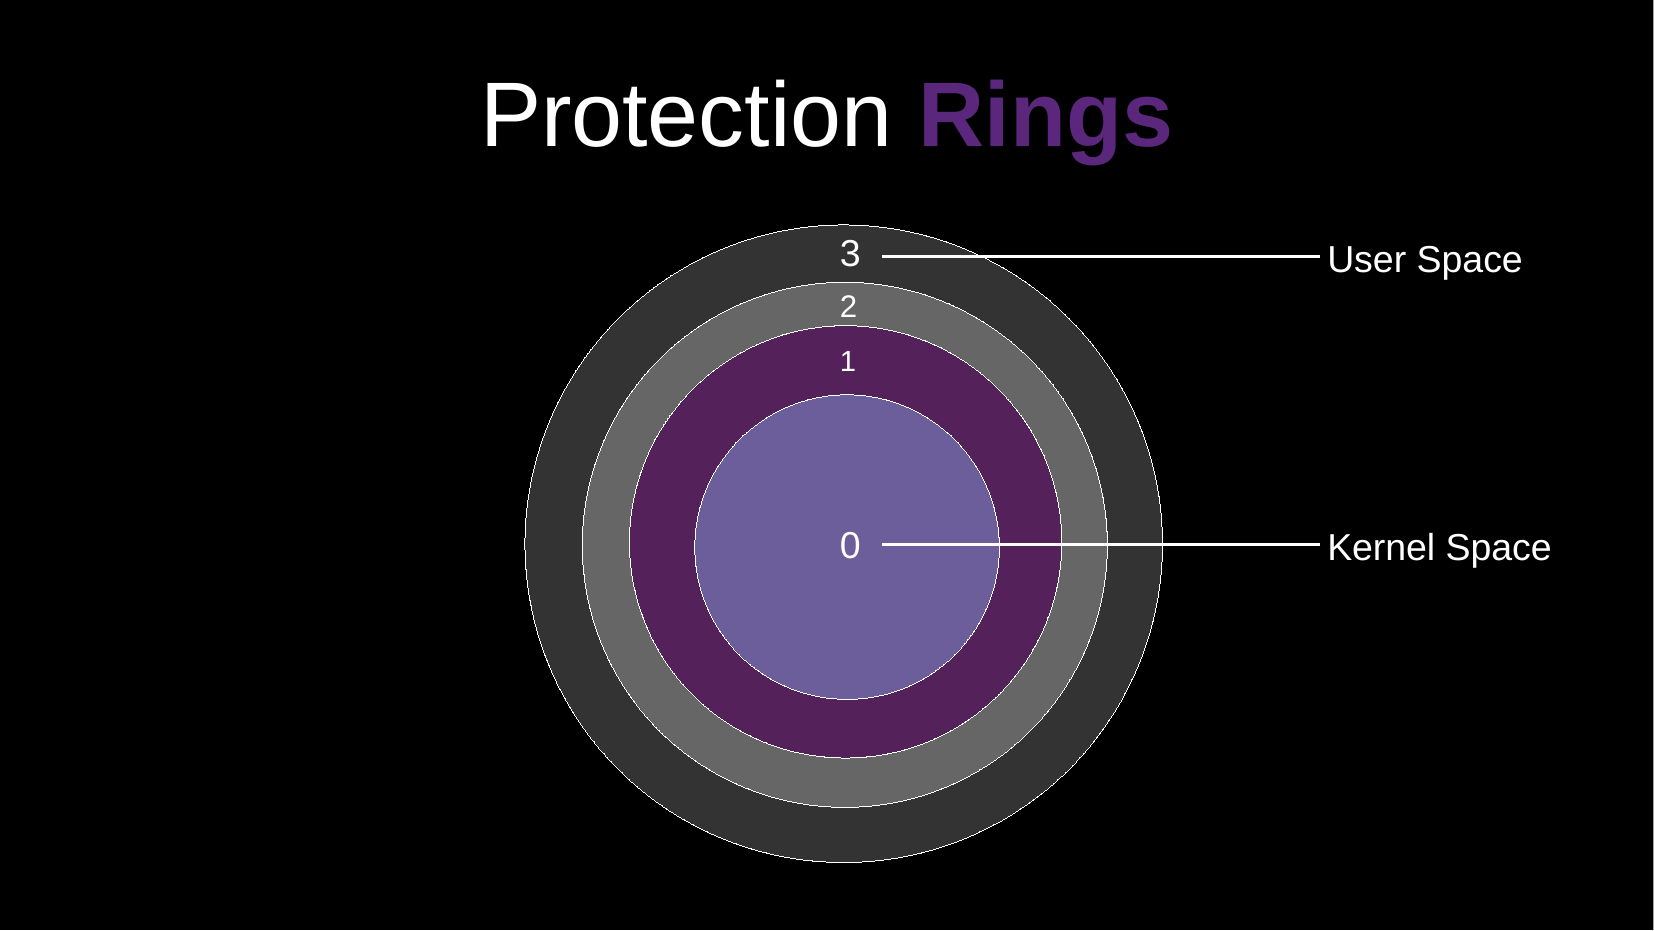

# Protection Rings
3
User Space
2
1
0
Kernel Space